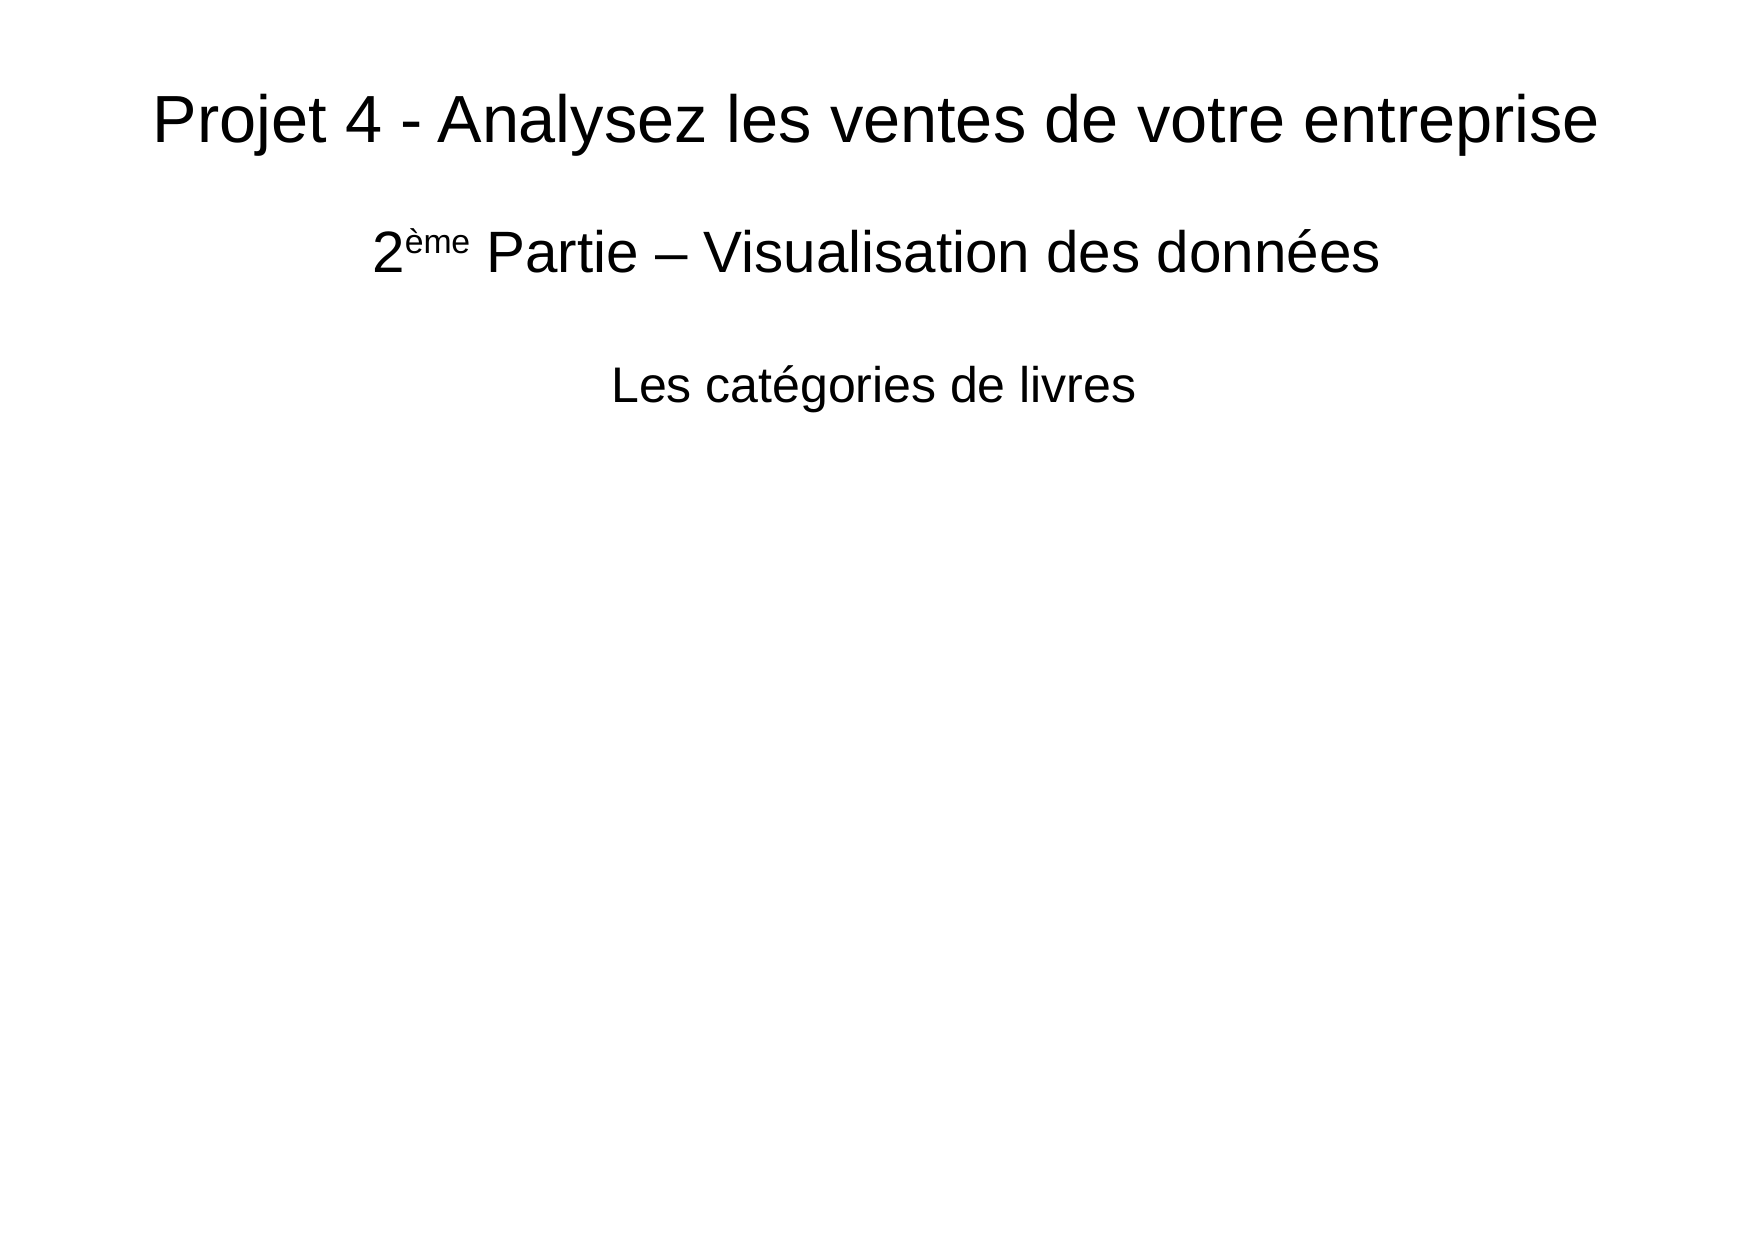

# Projet 4 - Analysez les ventes de votre entreprise
2ème Partie – Visualisation des données
Les catégories de livres